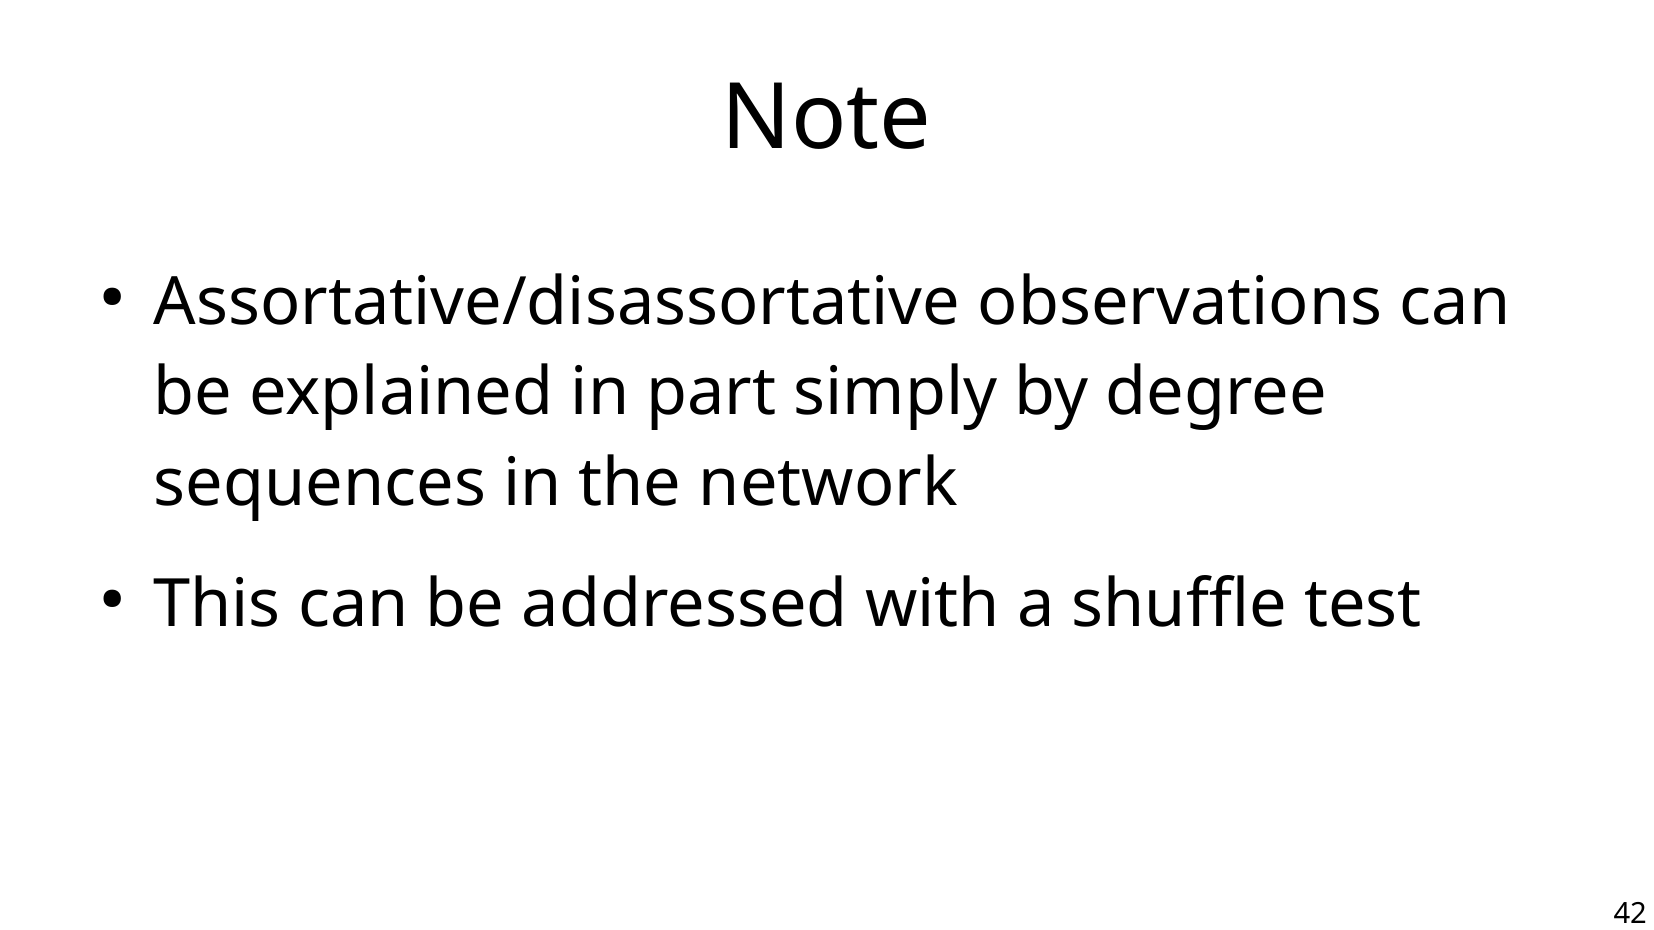

# Note
Assortative/disassortative observations can be explained in part simply by degree sequences in the network
This can be addressed with a shuffle test
42